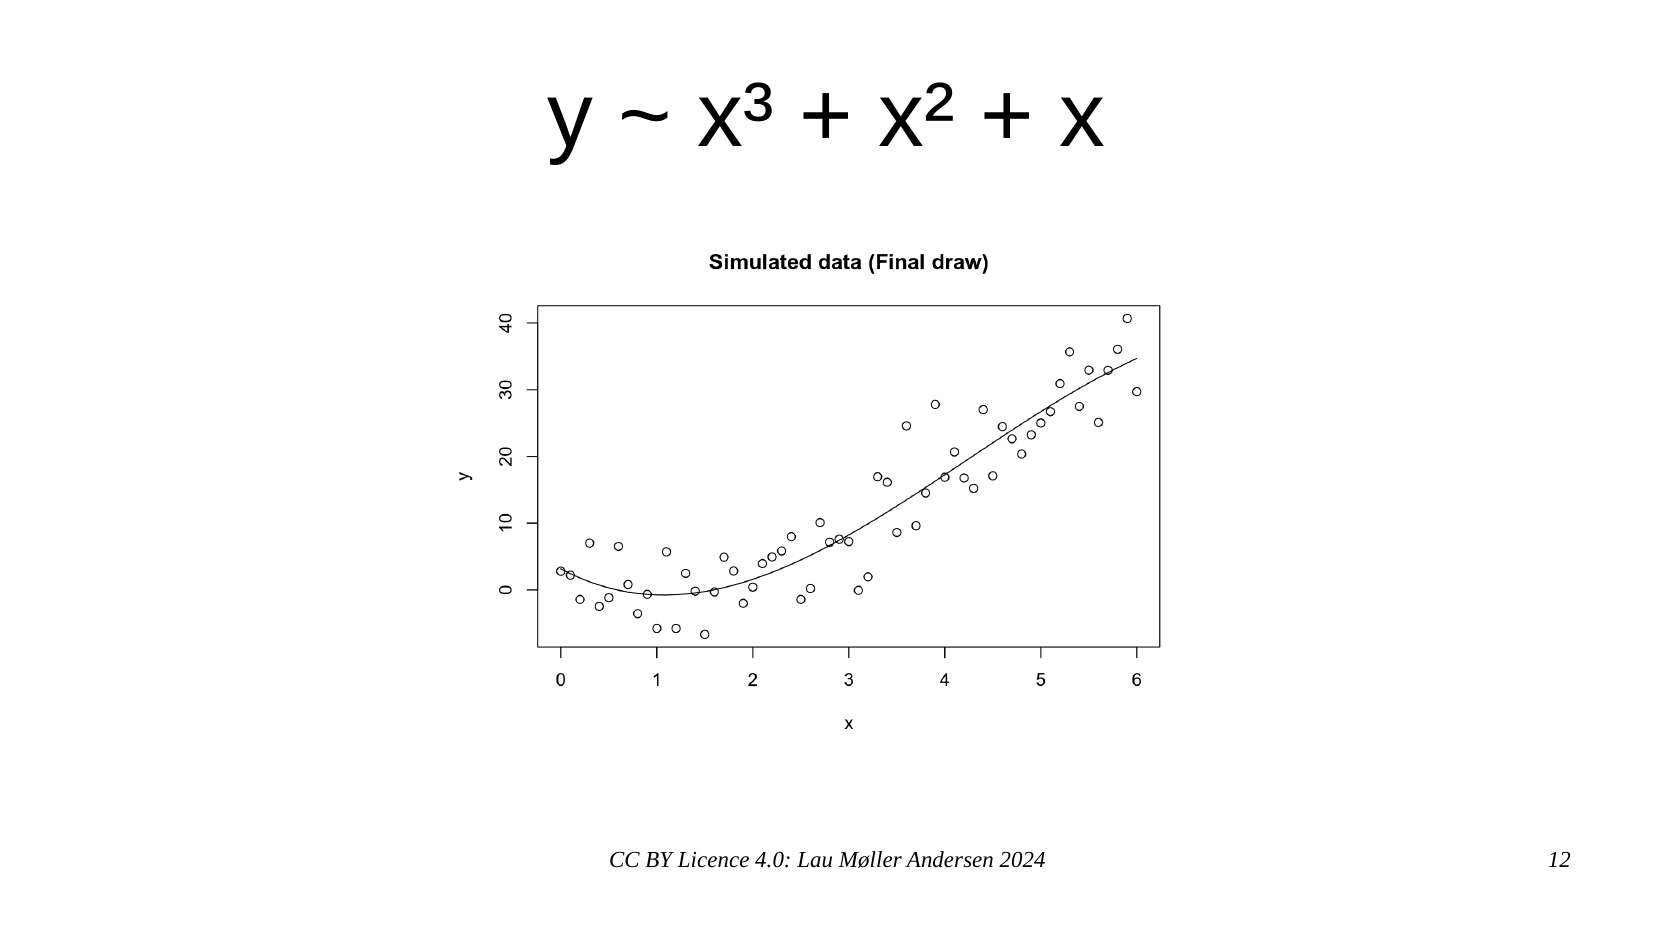

# y ~ x³ + x² + x
CC BY Licence 4.0: Lau Møller Andersen 2024
12